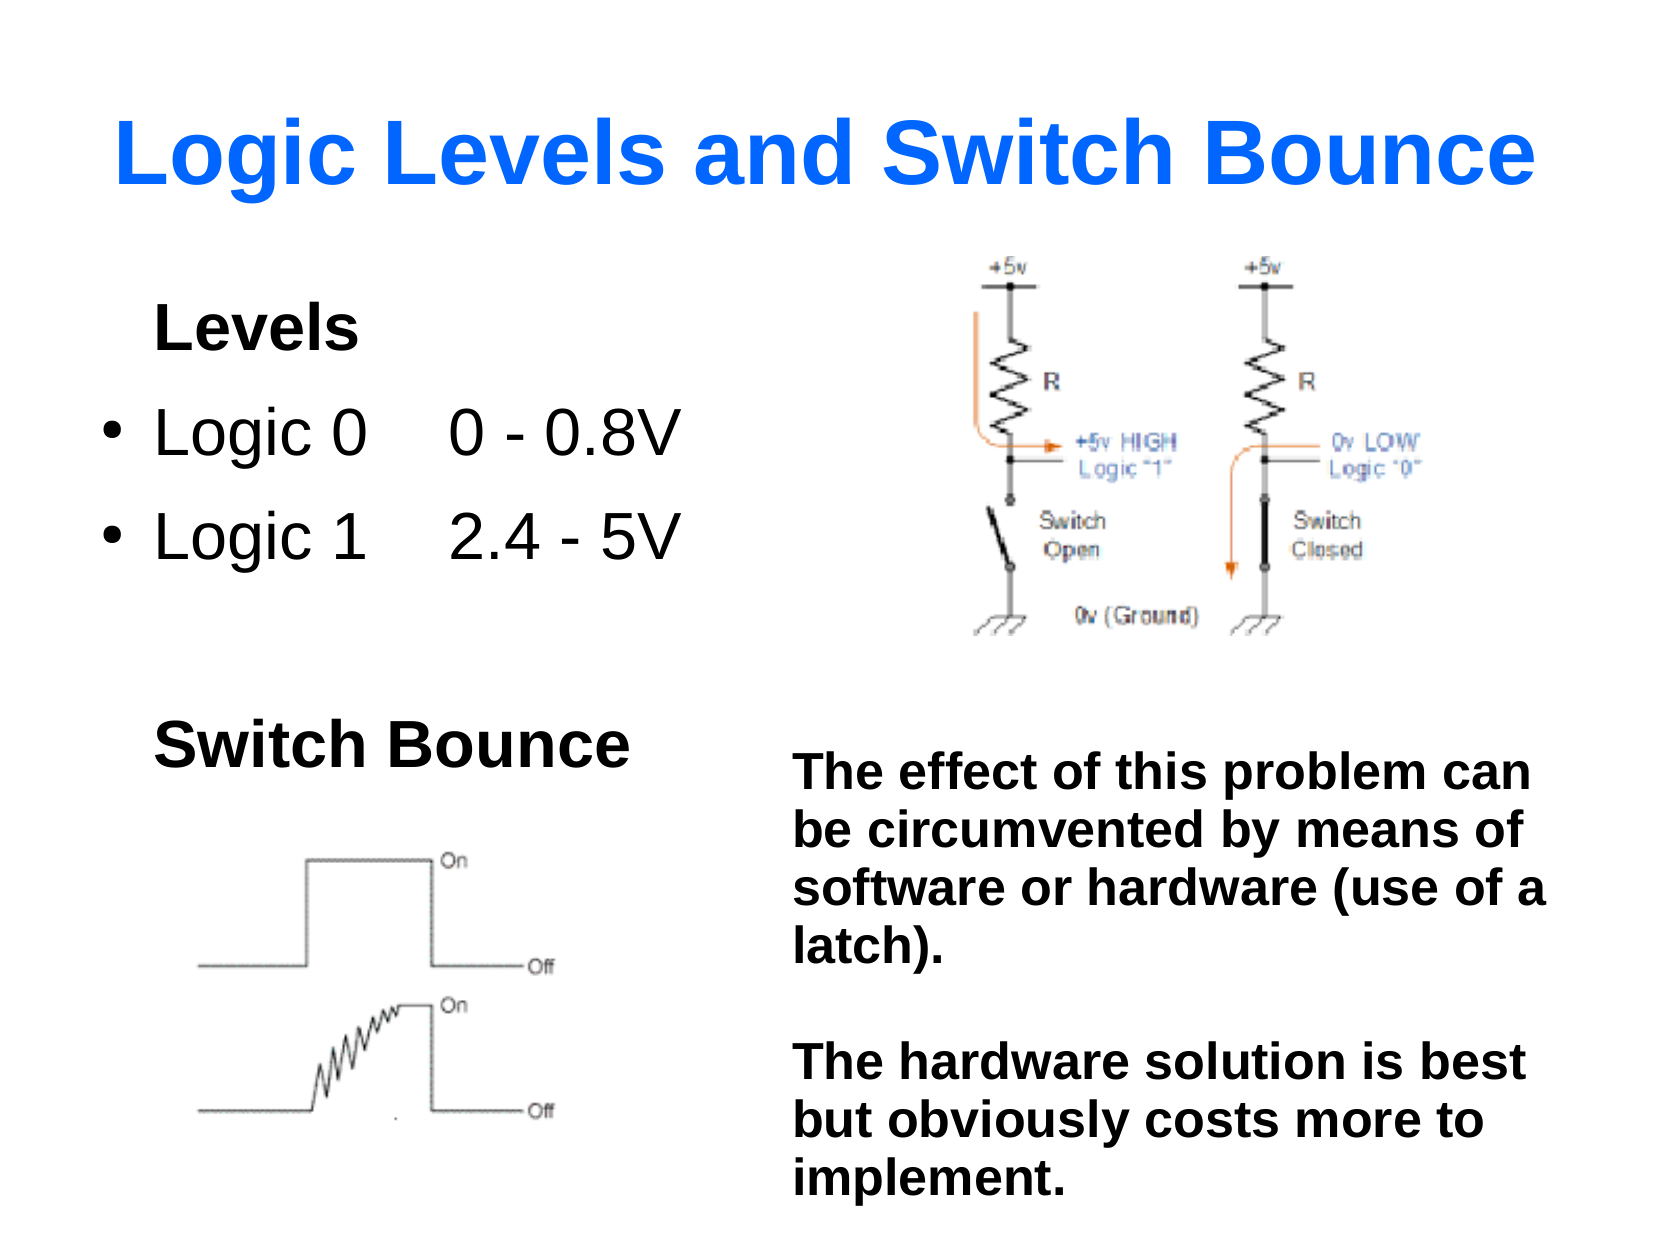

# Logic Levels and Switch Bounce
Levels
Logic 0		0 - 0.8V
Logic 1		2.4 - 5V
Switch Bounce
The effect of this problem can be circumvented by means of software or hardware (use of a latch).
The hardware solution is best but obviously costs more to implement.